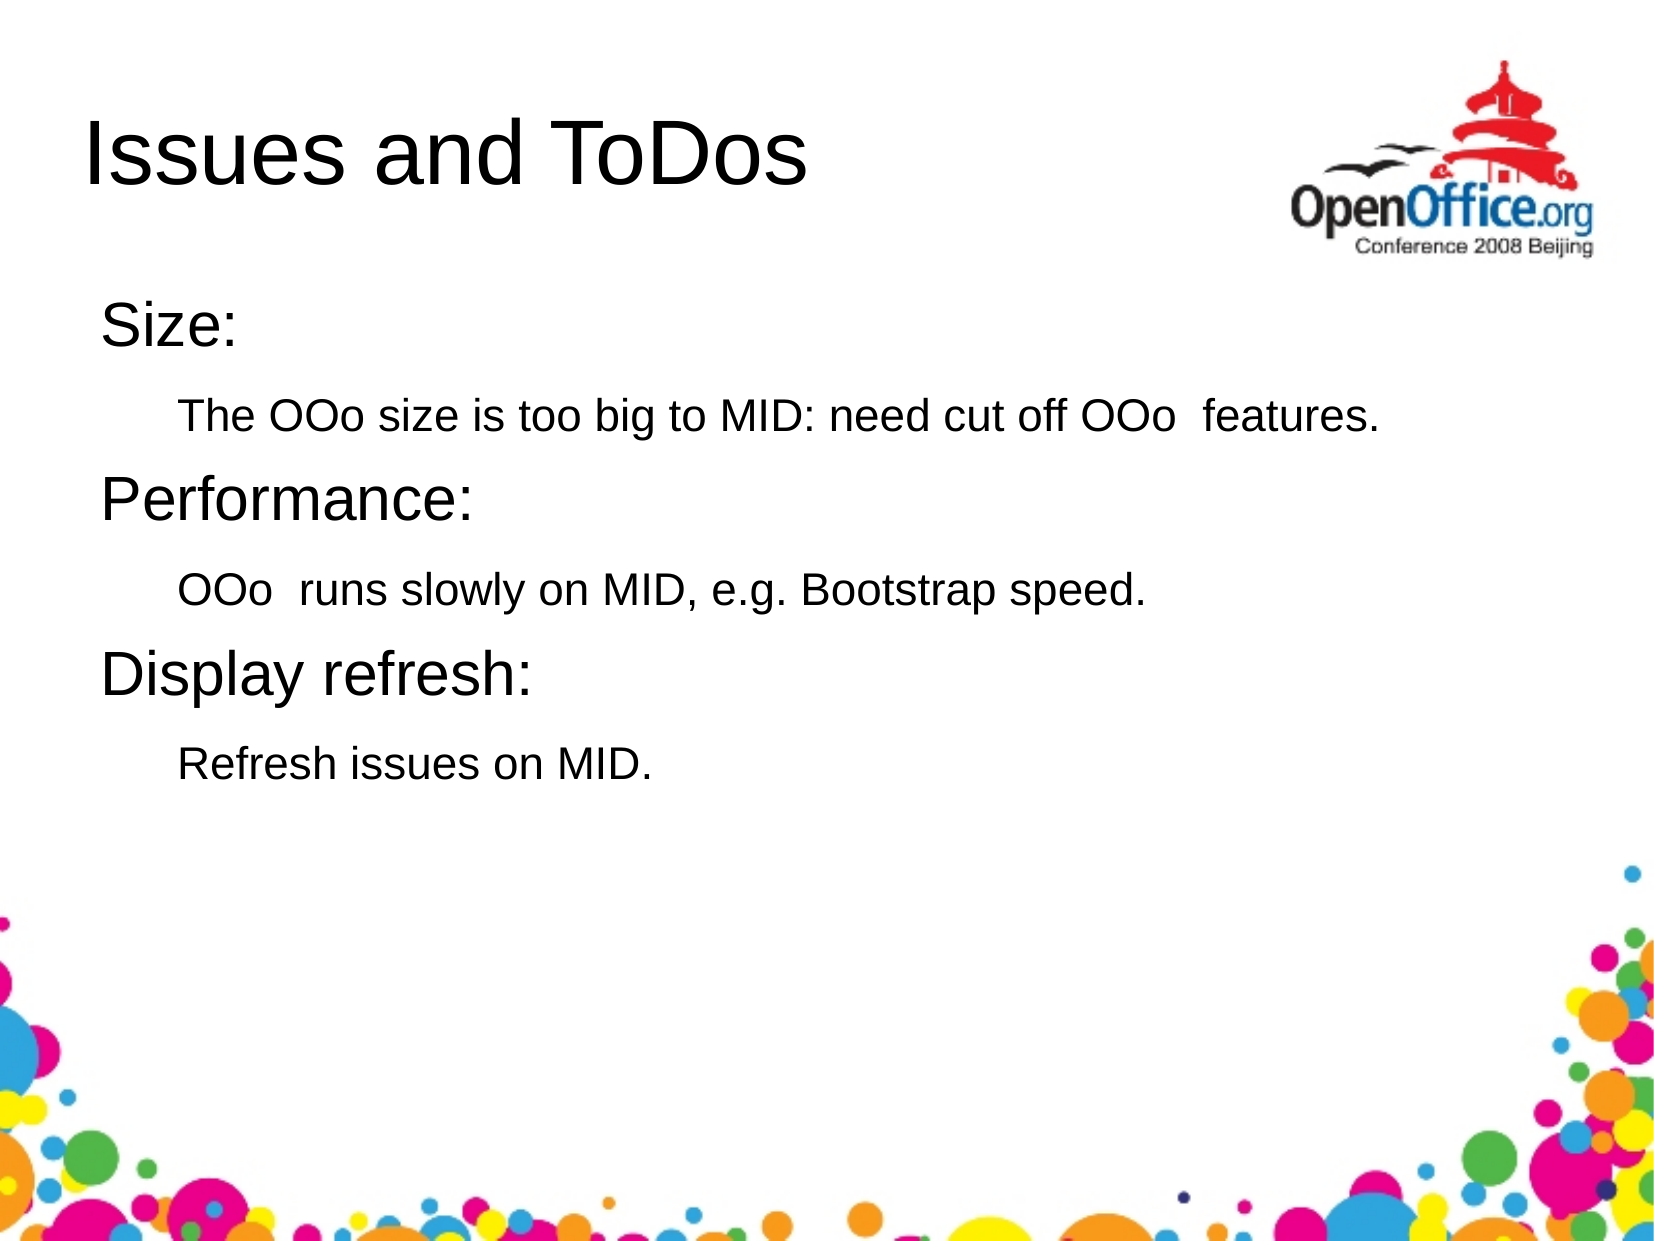

# Issues and ToDos
Size:
The OOo size is too big to MID: need cut off OOo features.
Performance:
OOo runs slowly on MID, e.g. Bootstrap speed.
Display refresh:
Refresh issues on MID.